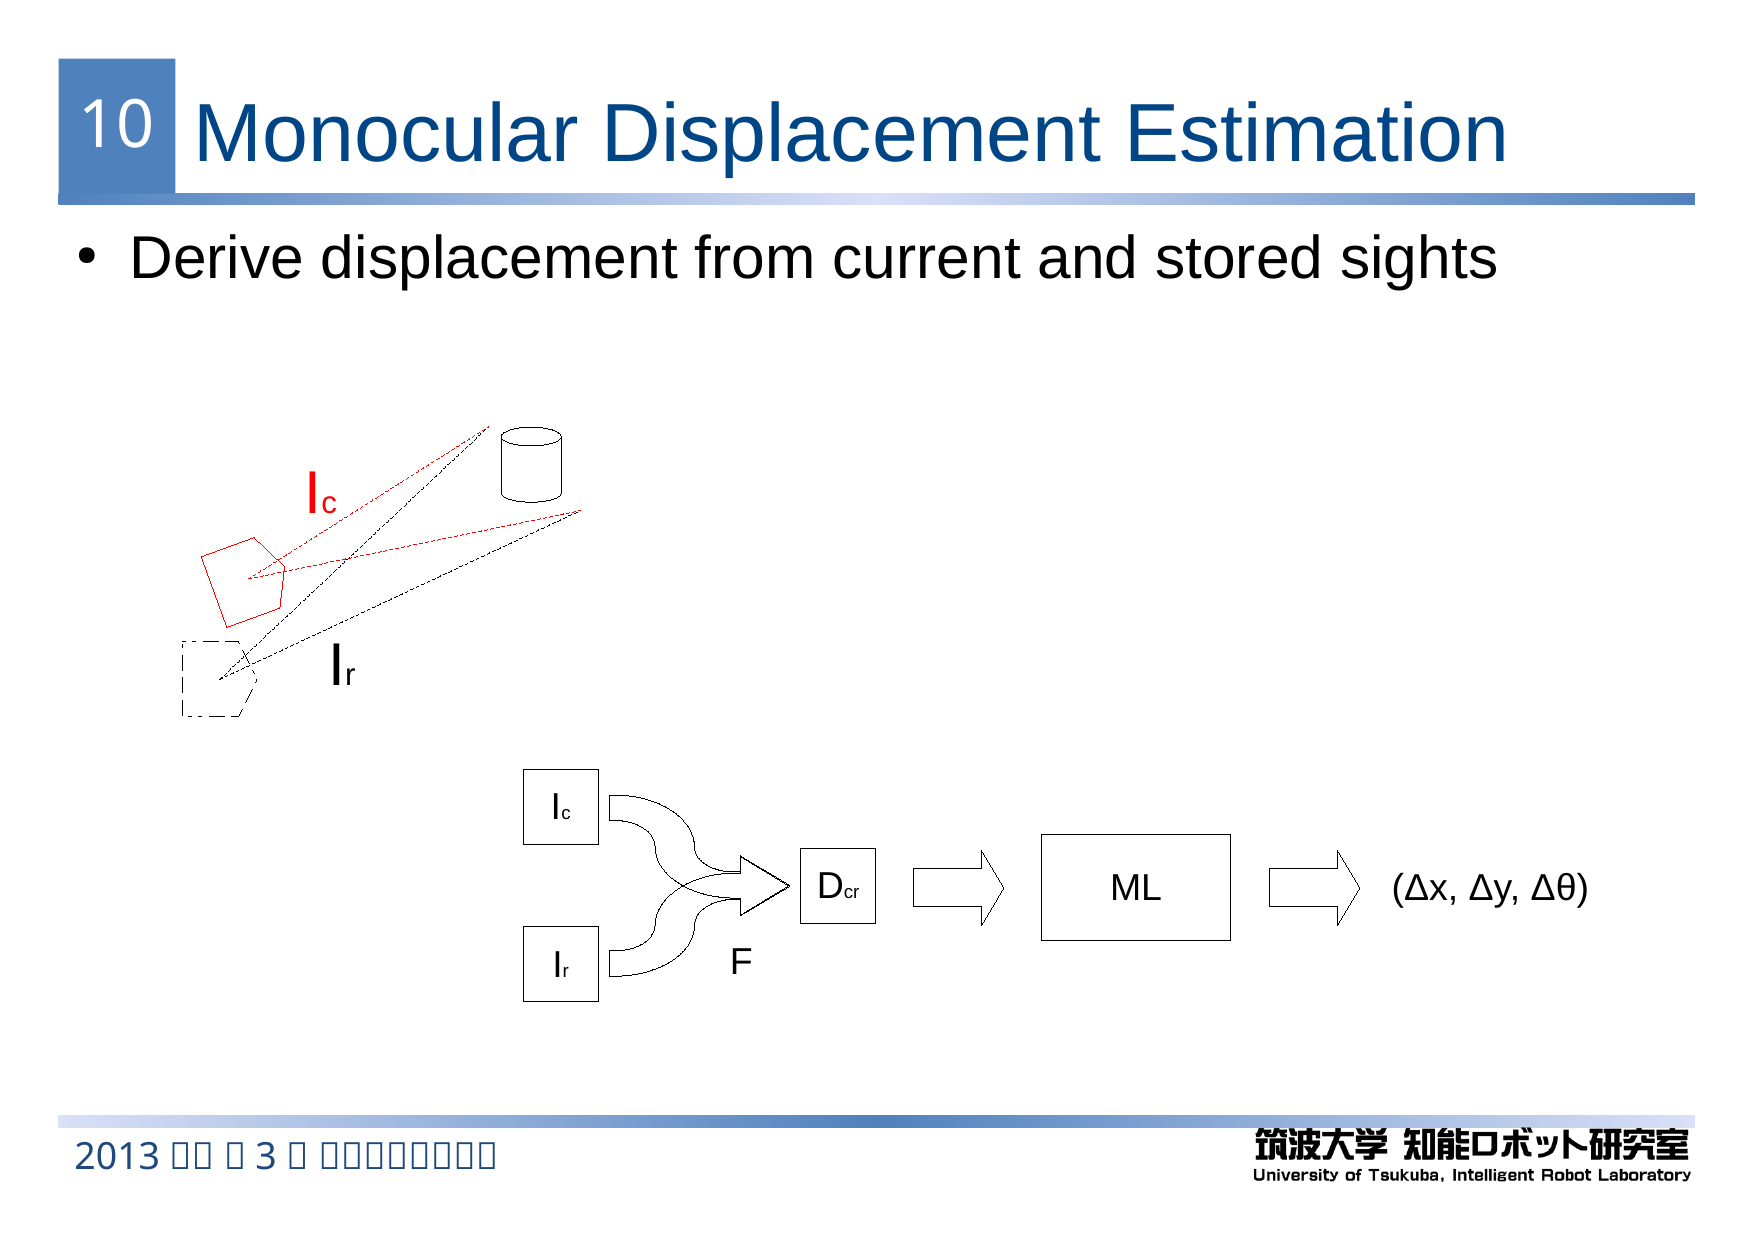

# Monocular Displacement Estimation
Derive displacement from current and stored sights
Ir
Ic
Ic
Ir
Dcr
F
ML
(Δx, Δy, Δθ)